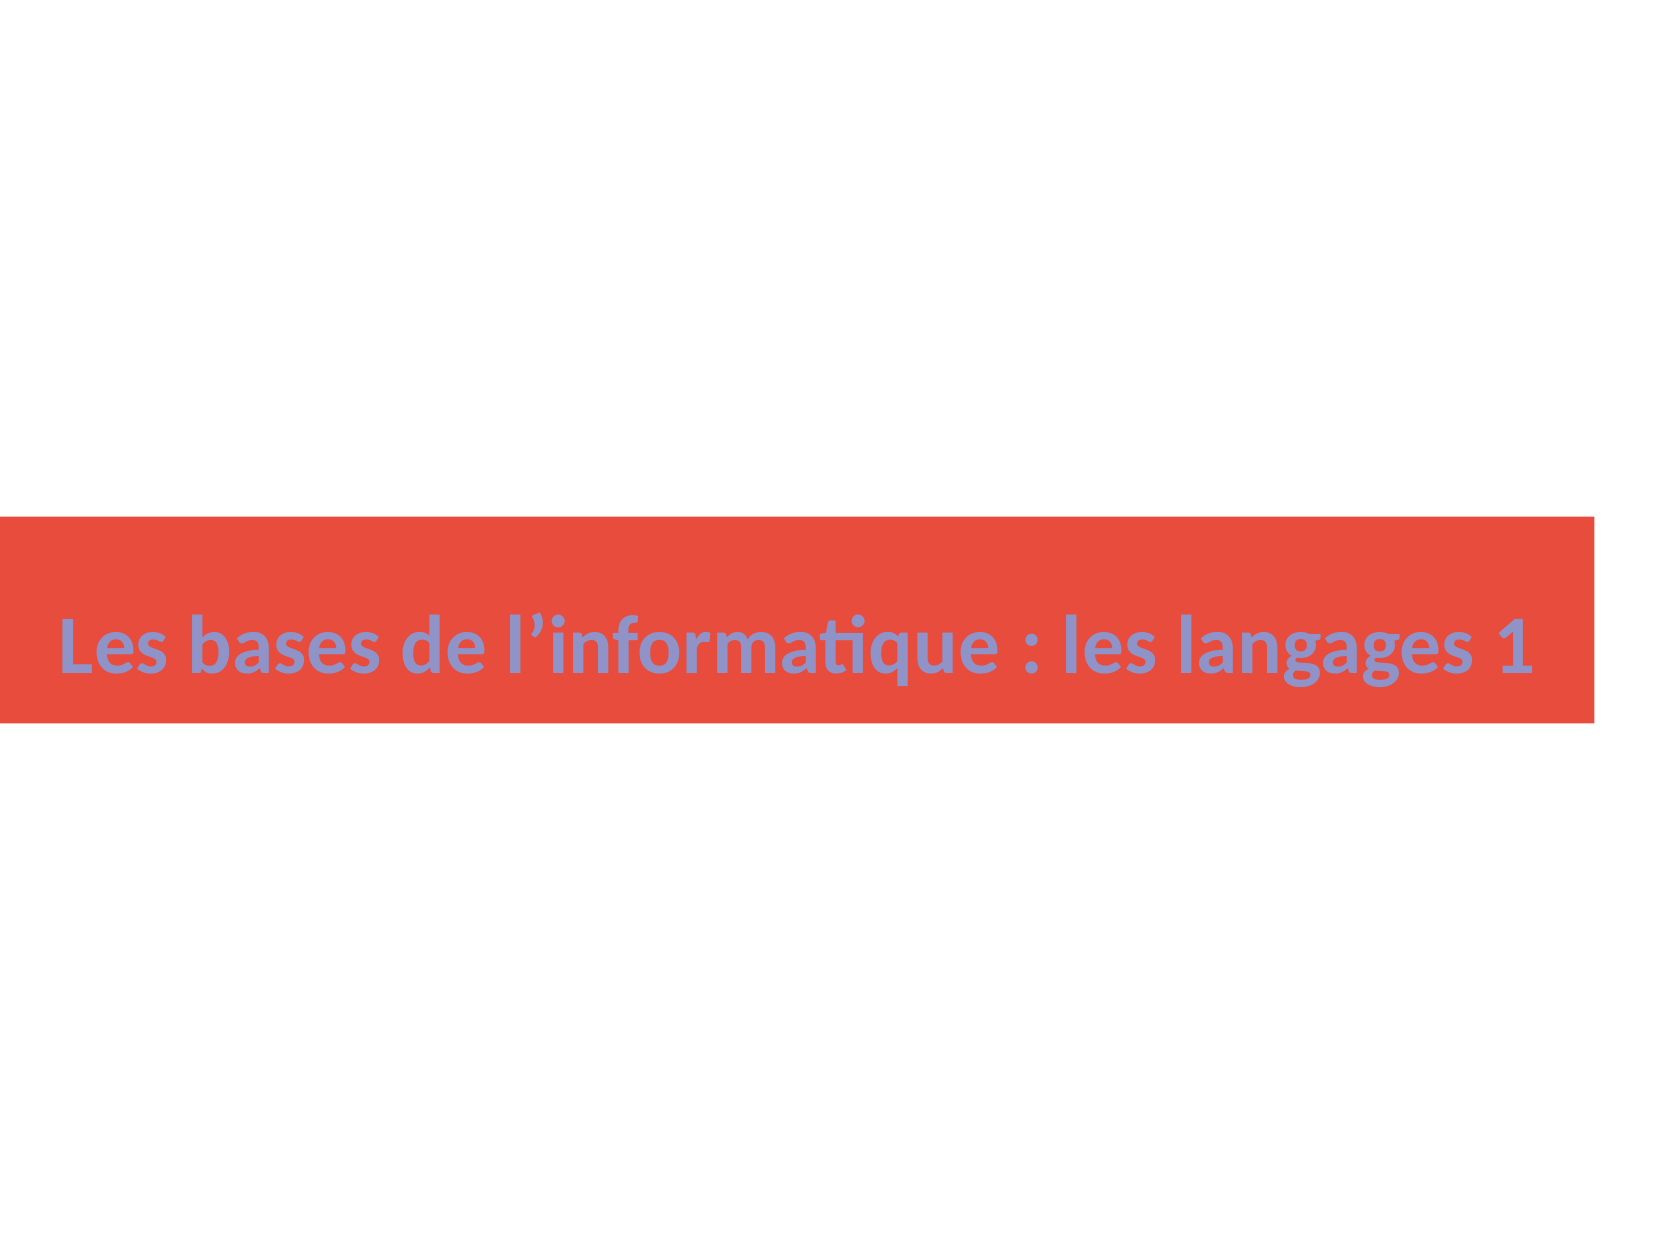

# Les bases de l’informatique : les langages 1